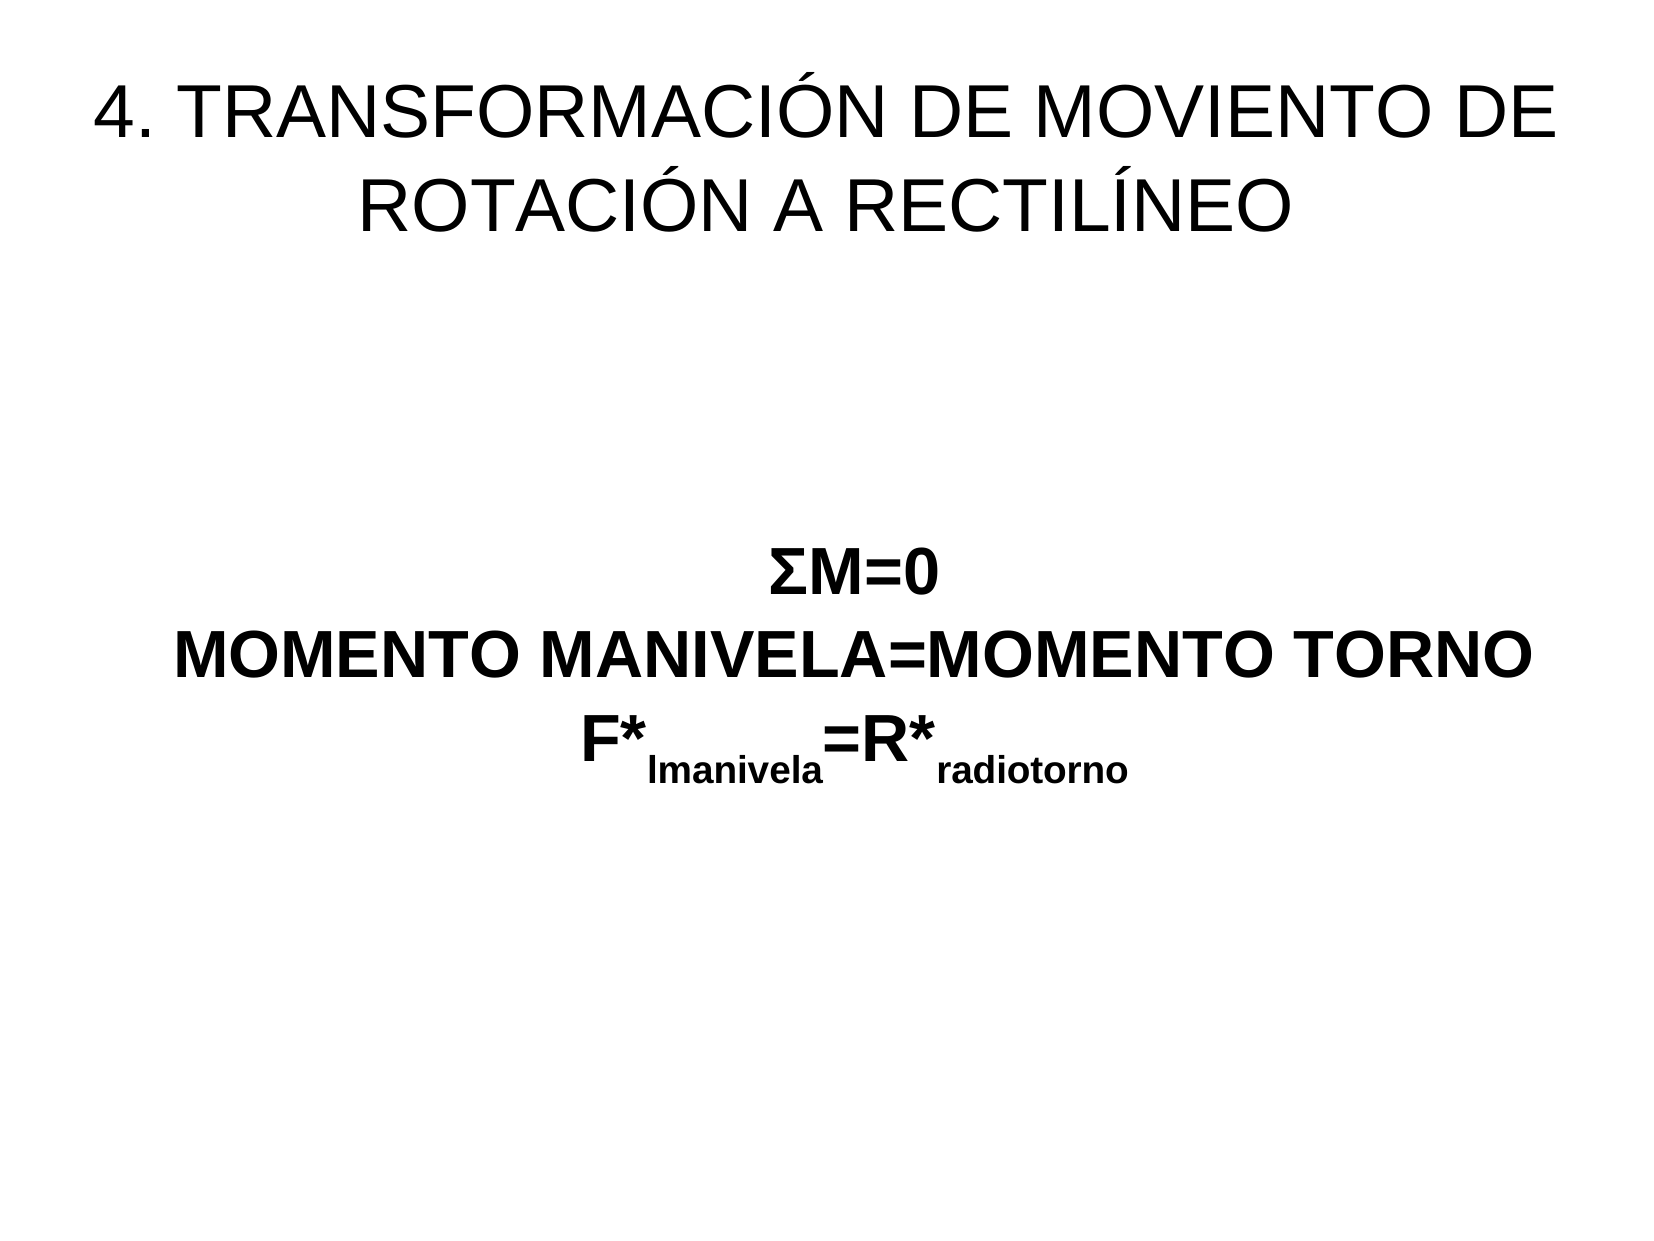

# 4. TRANSFORMACIÓN DE MOVIENTO DE ROTACIÓN A RECTILÍNEO
ΣM=0
MOMENTO MANIVELA=MOMENTO TORNO
F*lmanivela=R*radiotorno